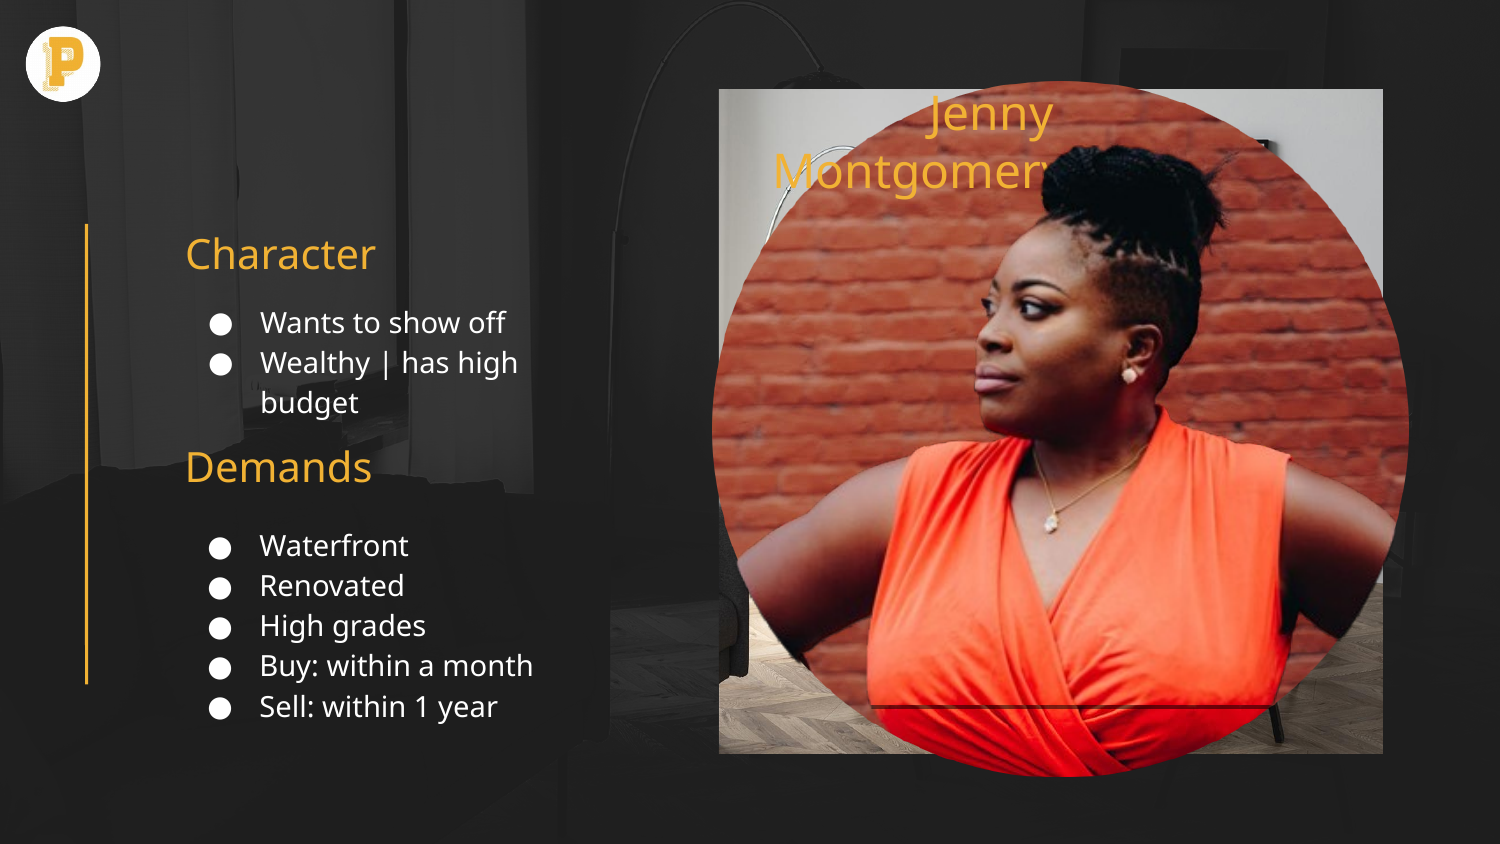

Jenny
Montgomery
Character
Wants to show off
Wealthy | has high budget
Demands
# Waterfront
Renovated
High grades
Buy: within a month
Sell: within 1 year